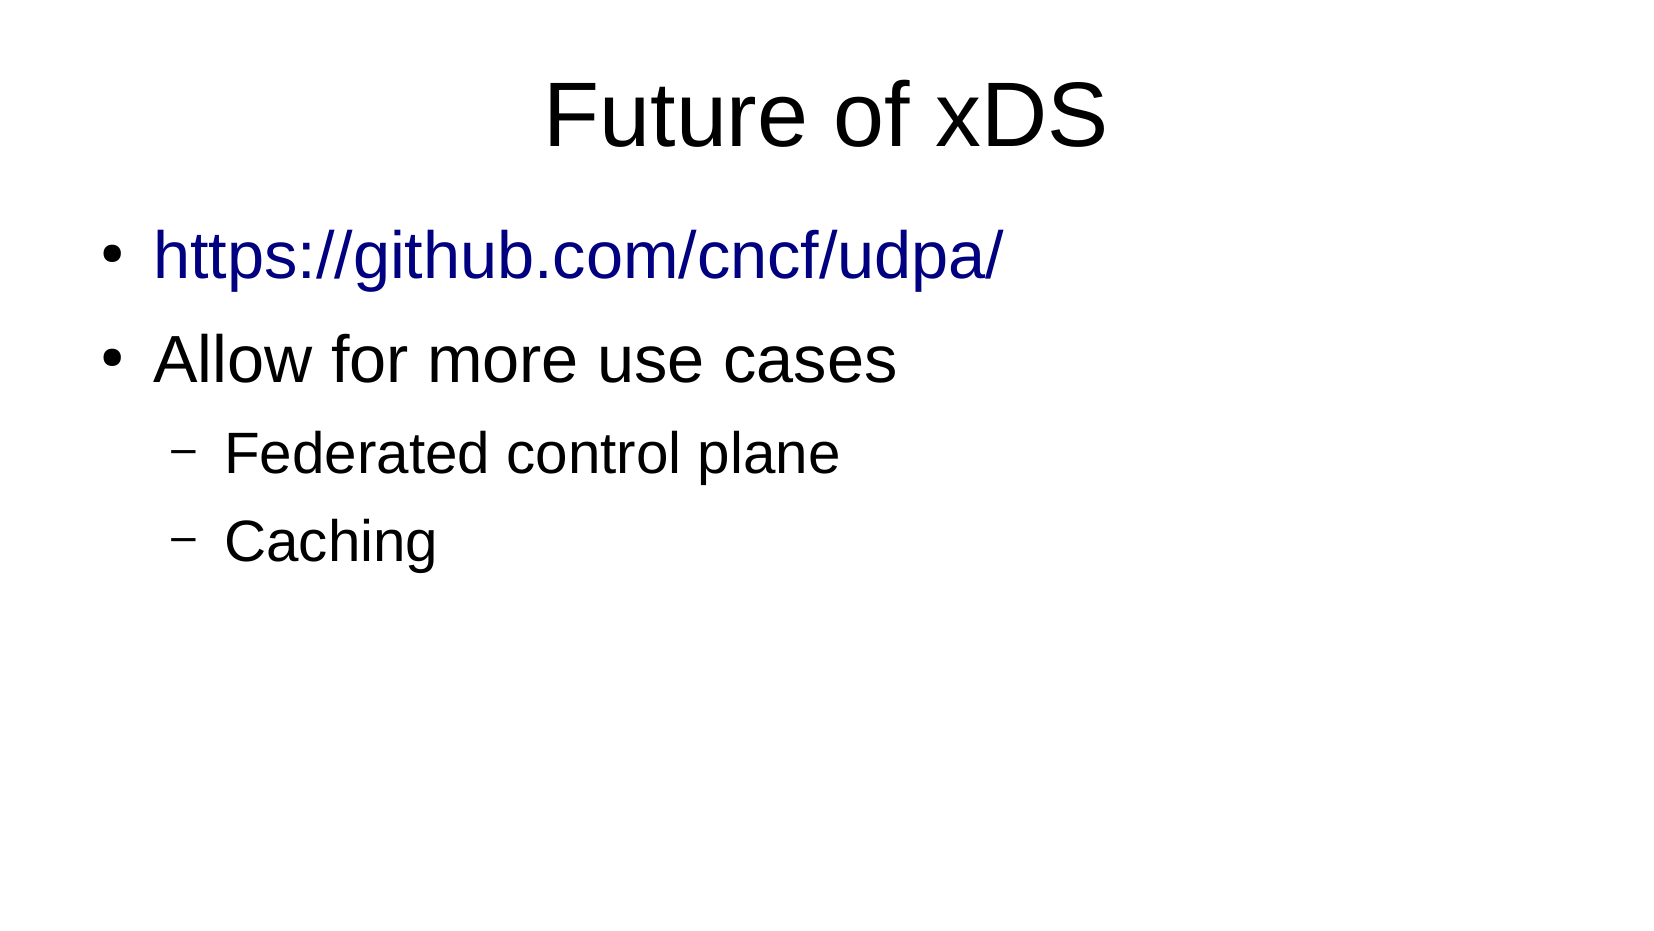

# Future of xDS
https://github.com/cncf/udpa/
Allow for more use cases
Federated control plane
Caching